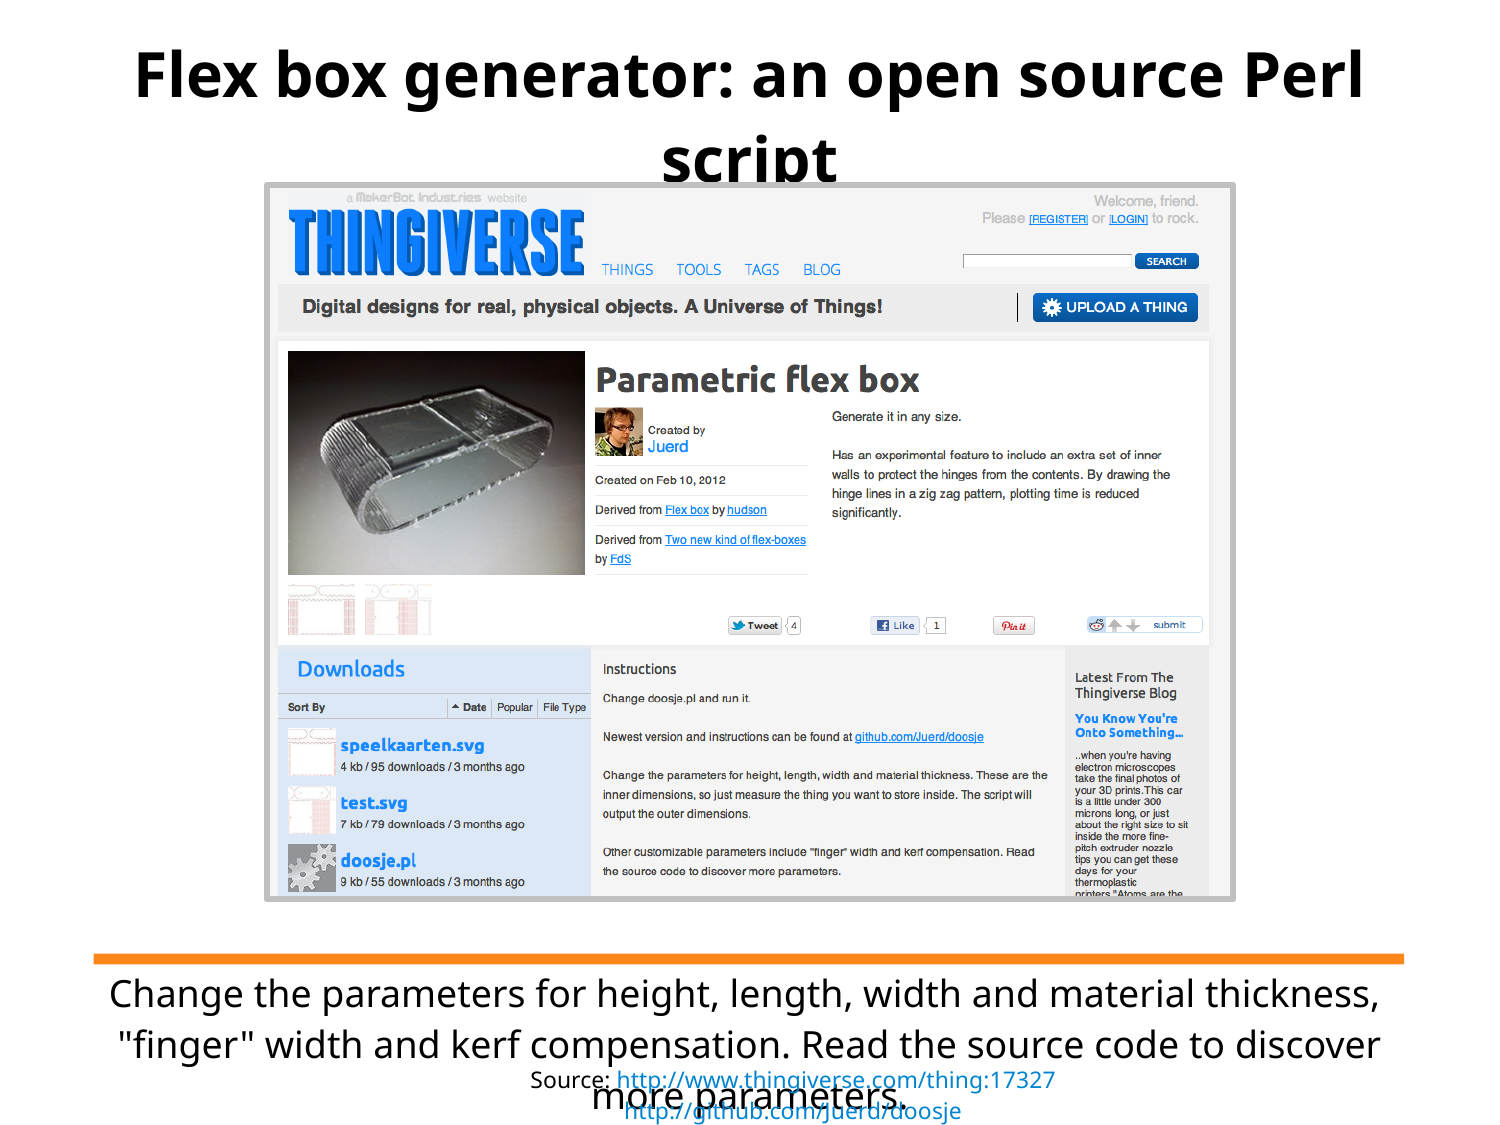

# Flex box generator: an open source Perl script
Change the parameters for height, length, width and material thickness, "finger" width and kerf compensation. Read the source code to discover more parameters.
Source: http://www.thingiverse.com/thing:17327
http://github.com/Juerd/doosje